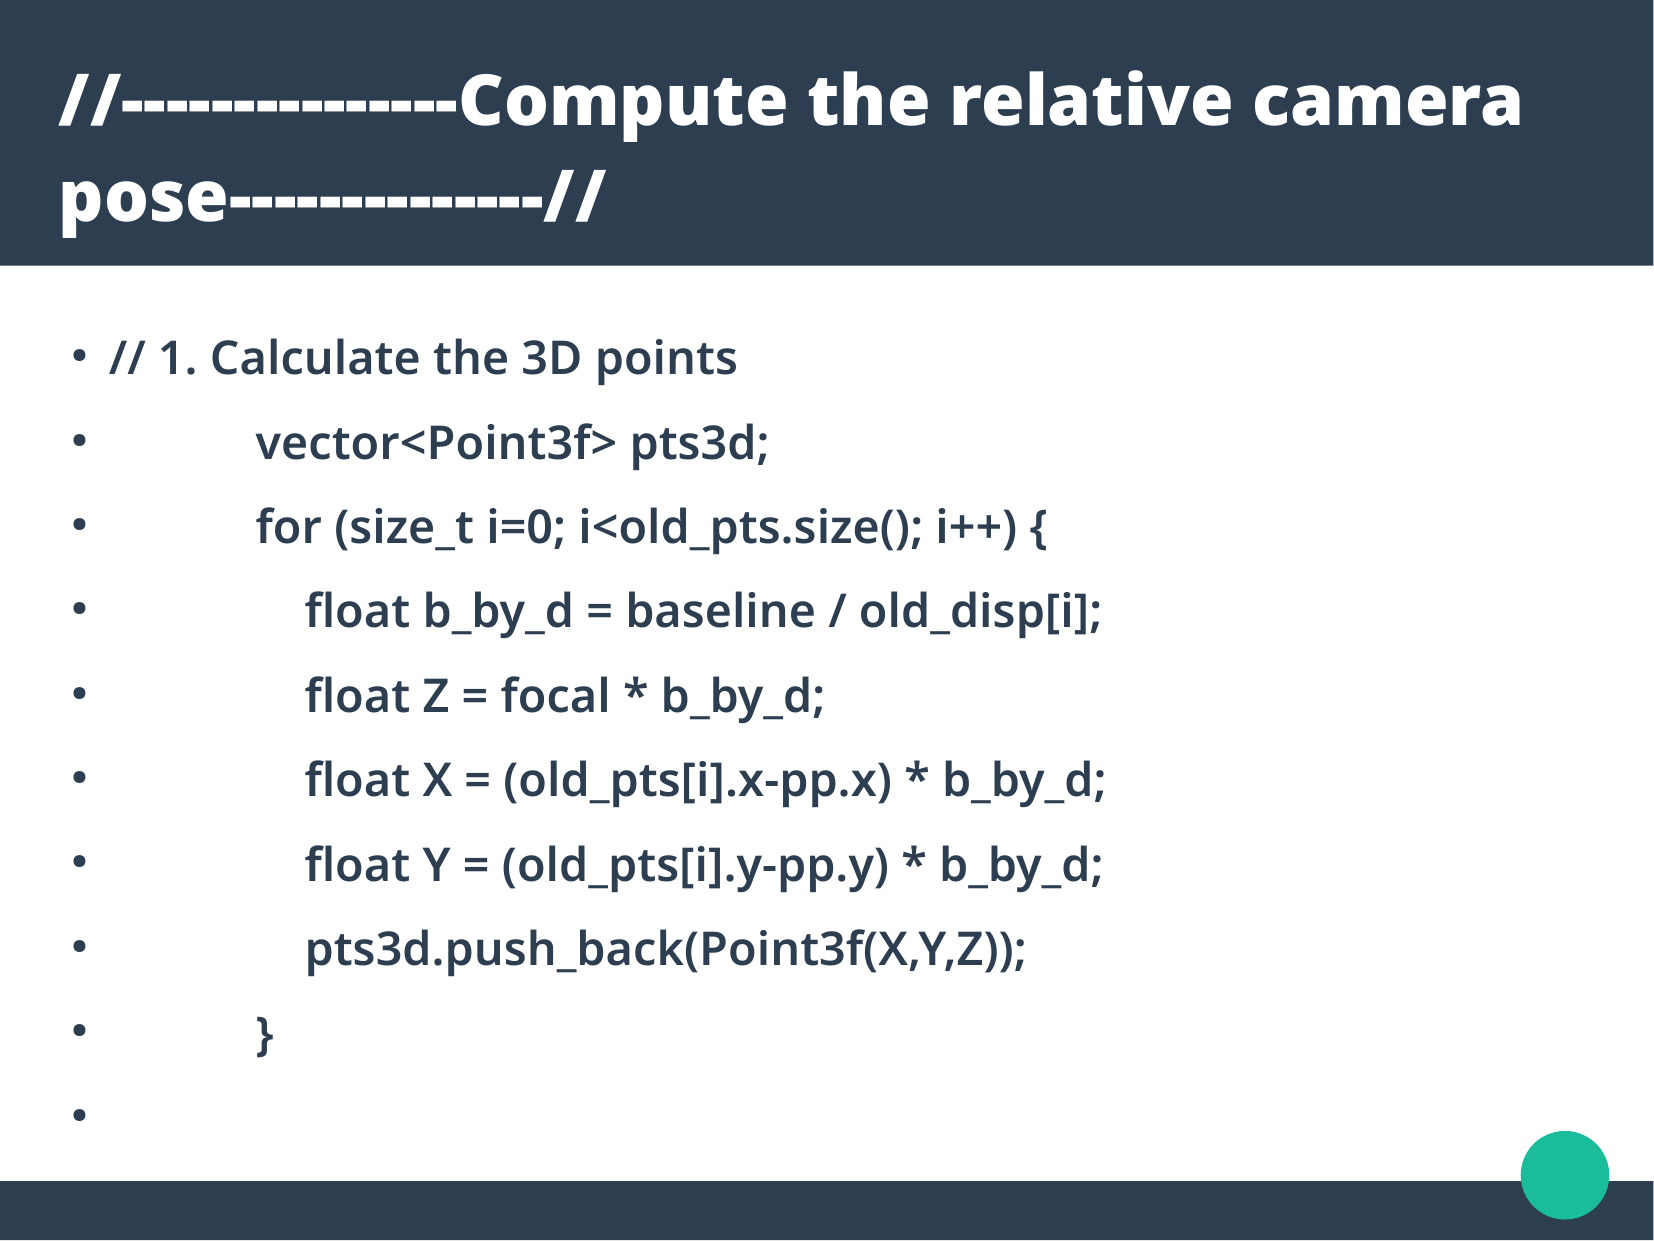

# //---------------Compute the relative camera pose--------------//
// 1. Calculate the 3D points
 vector<Point3f> pts3d;
 for (size_t i=0; i<old_pts.size(); i++) {
 float b_by_d = baseline / old_disp[i];
 float Z = focal * b_by_d;
 float X = (old_pts[i].x-pp.x) * b_by_d;
 float Y = (old_pts[i].y-pp.y) * b_by_d;
 pts3d.push_back(Point3f(X,Y,Z));
 }